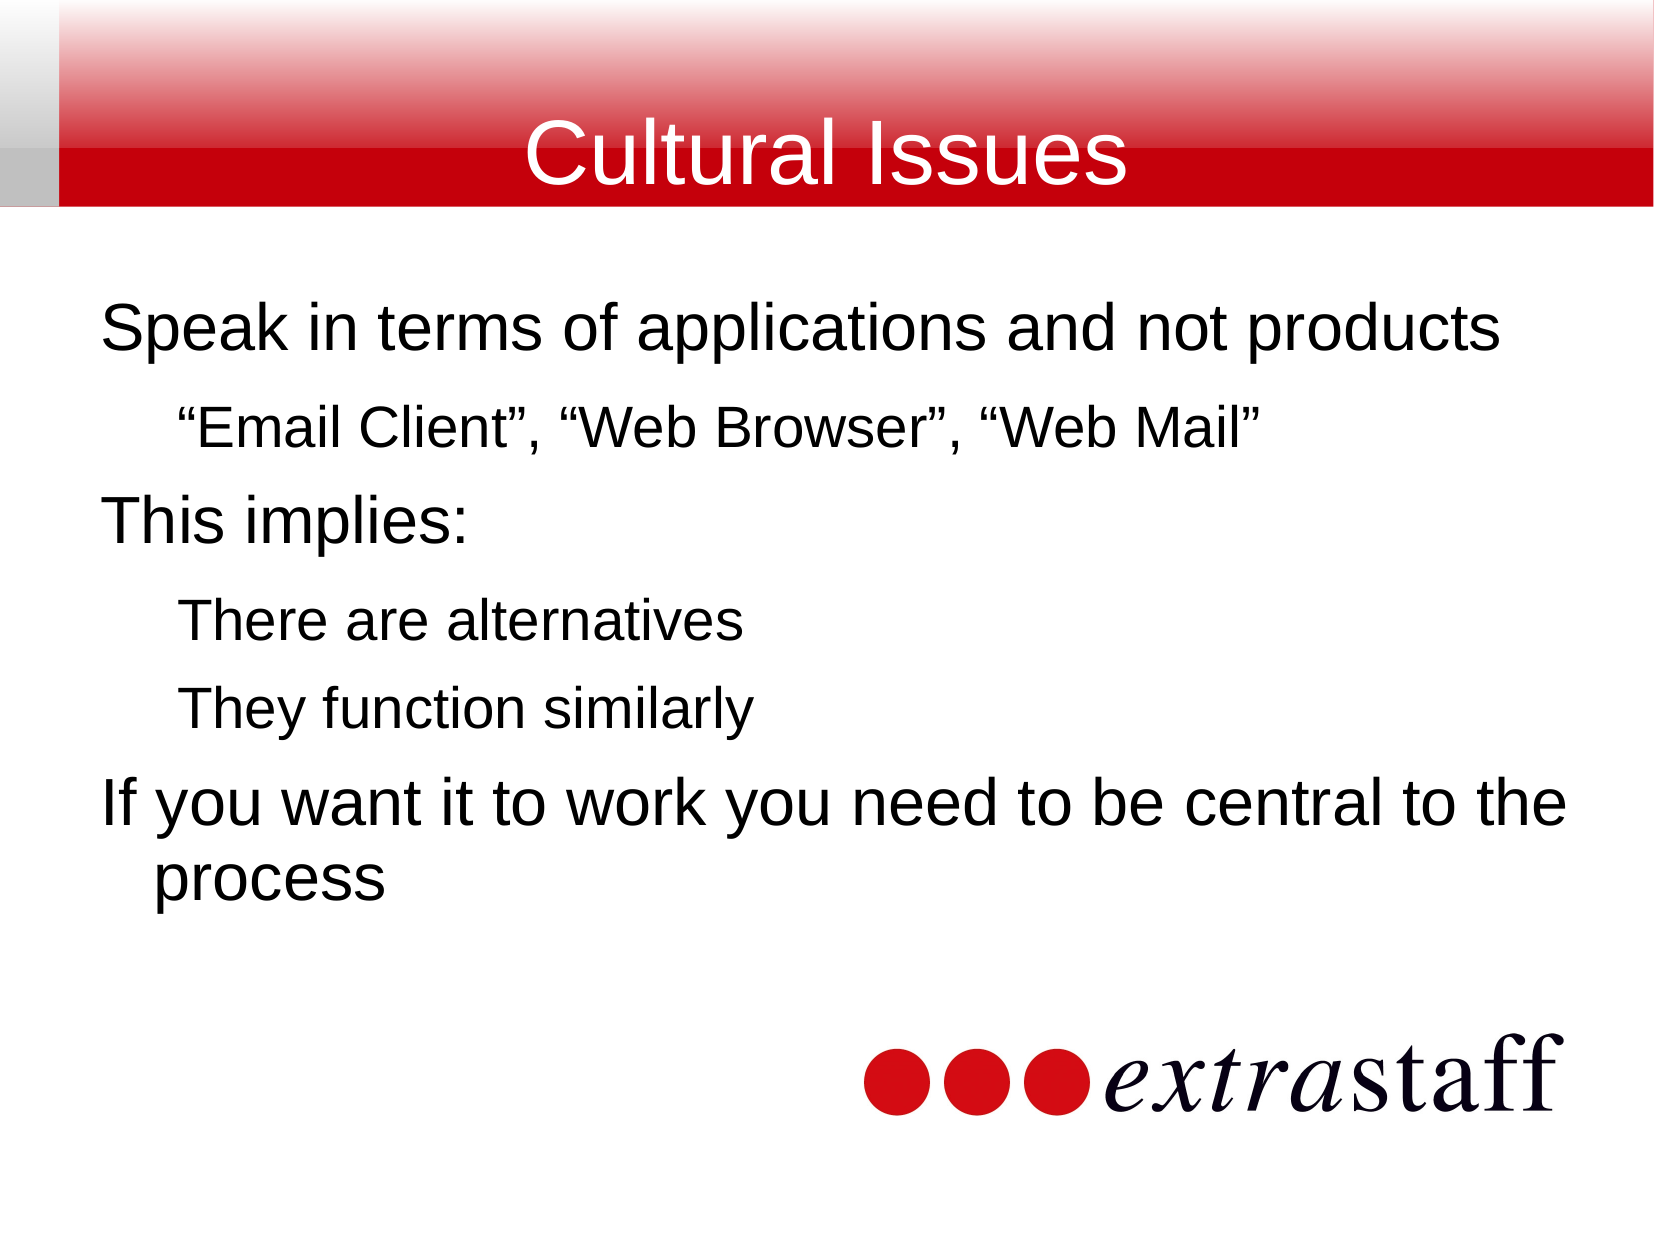

# Cultural Issues
Speak in terms of applications and not products
“Email Client”, “Web Browser”, “Web Mail”
This implies:
There are alternatives
They function similarly
If you want it to work you need to be central to the process